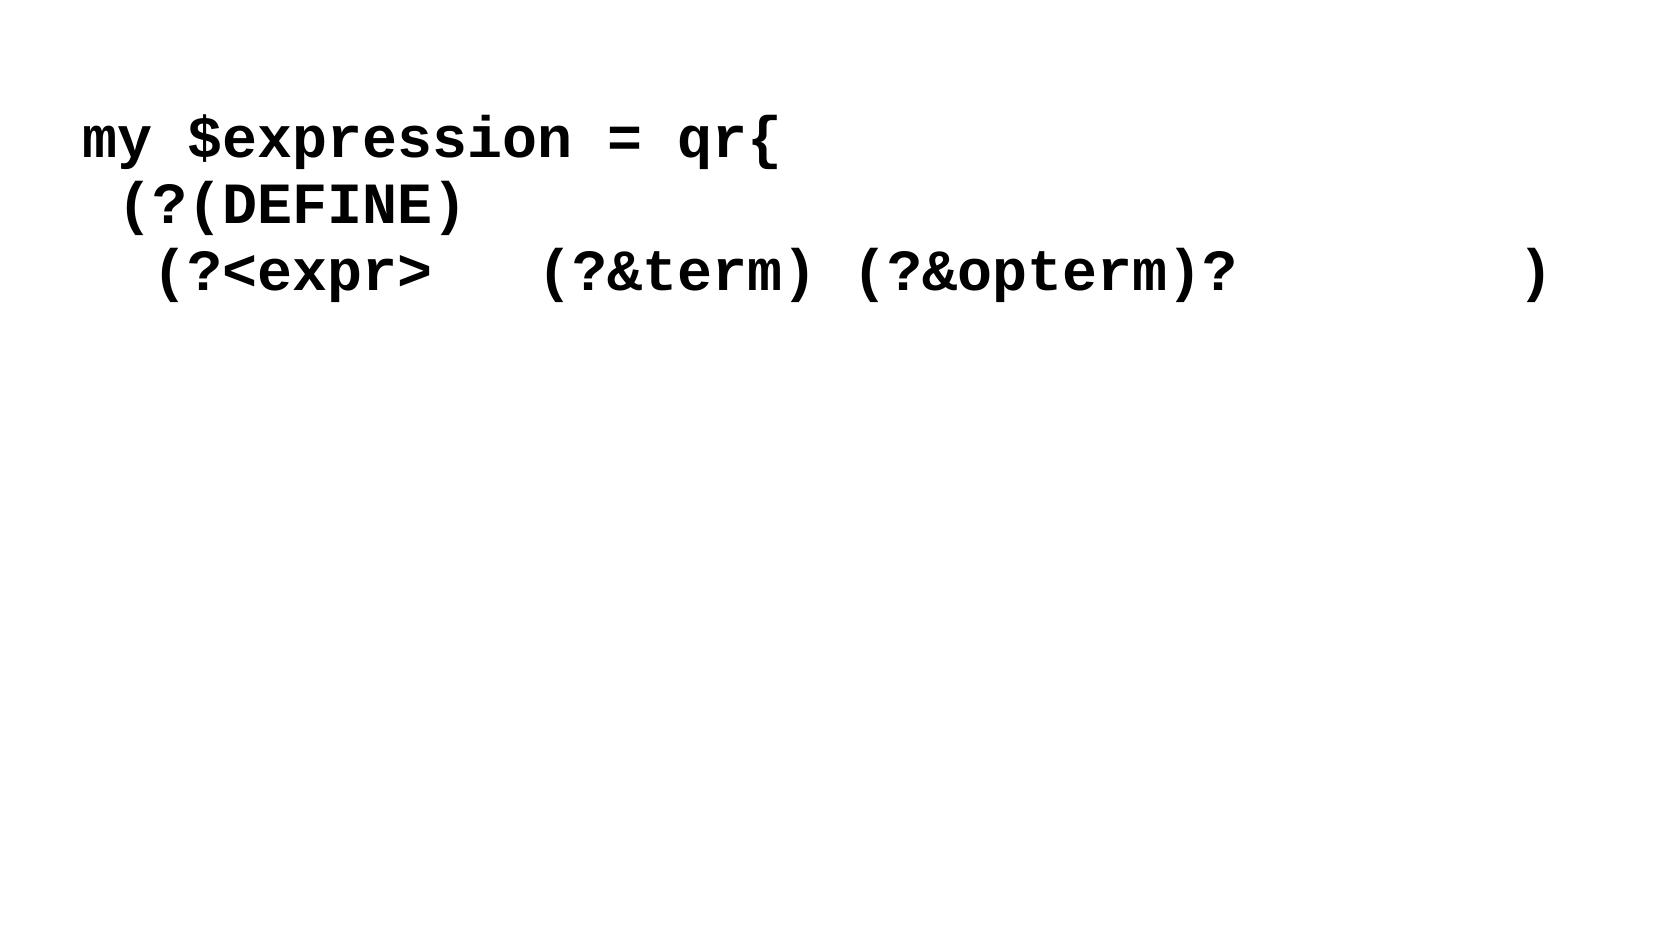

# my $expression = qr{ (?(DEFINE) (?<expr> (?&term) (?&opterm)? ) (?<term> (?&ident) | (?&number) ) (?<opterm> (?&op) (?&term) (?&opterm)? ) (?<op> [=+*/-] ) (?<ident> [A-Za-z][A-Za-z0-9]* ) (? [0-9]+ ) ) (?&expr) }x;